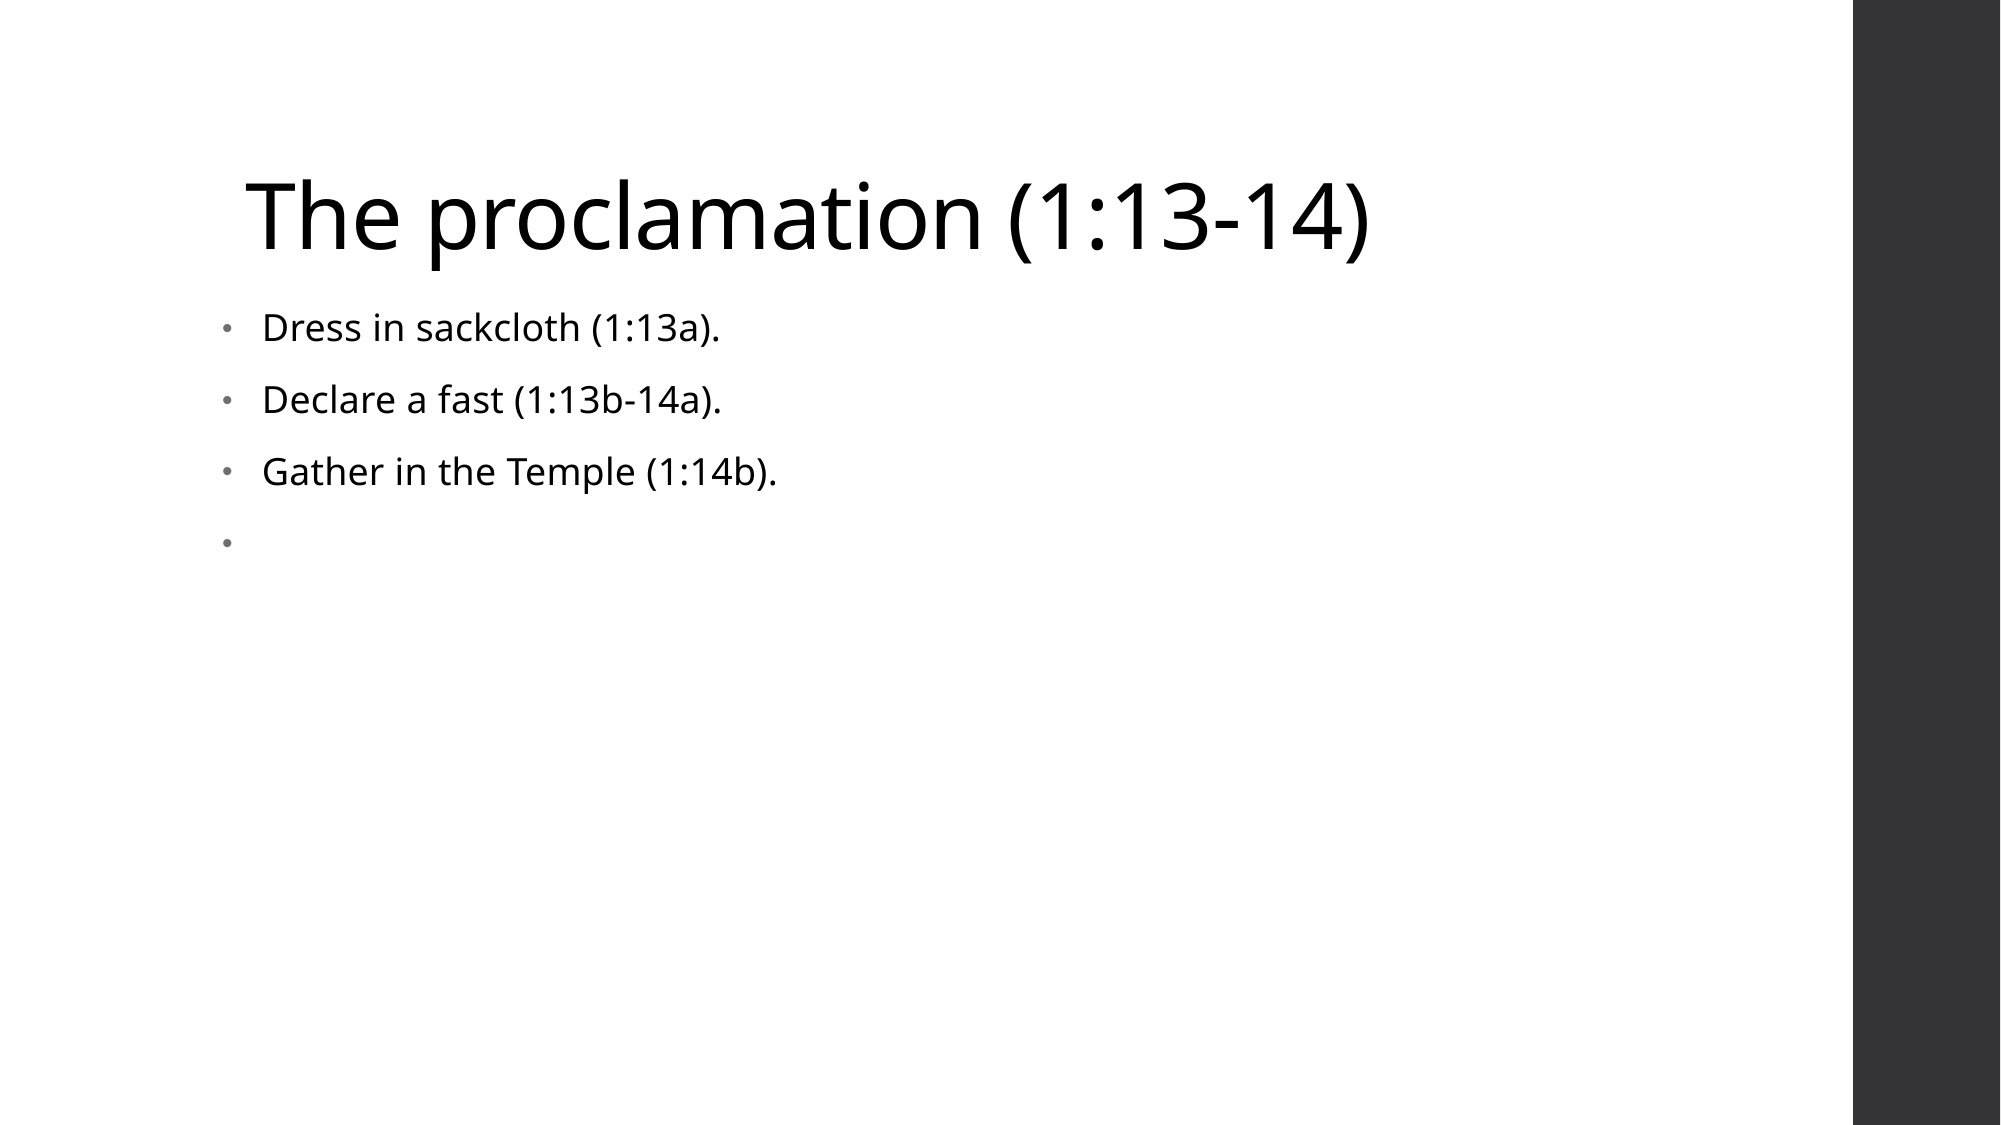

# The proclamation (1:13-14)
 Dress in sackcloth (1:13a).
 Declare a fast (1:13b-14a).
 Gather in the Temple (1:14b).